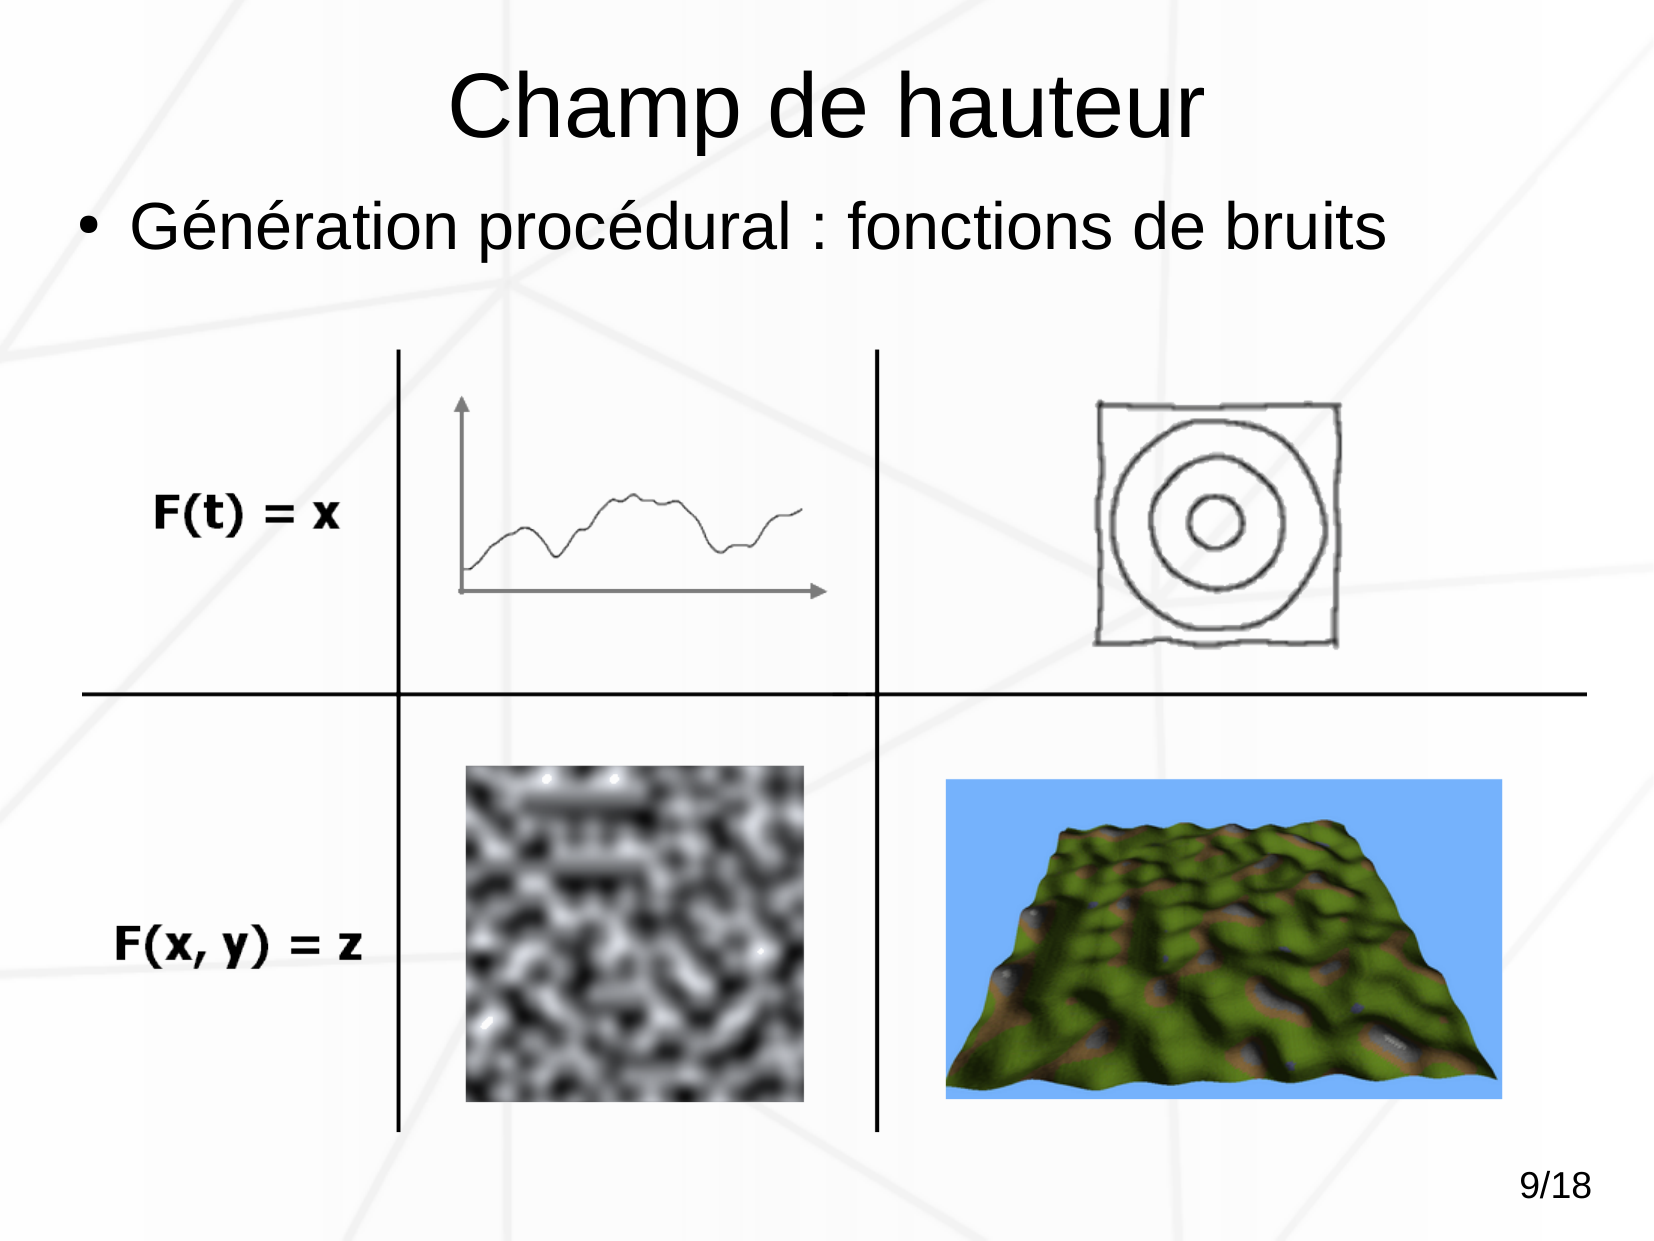

# Champ de hauteur
Génération procédural : fonctions de bruits
9/18